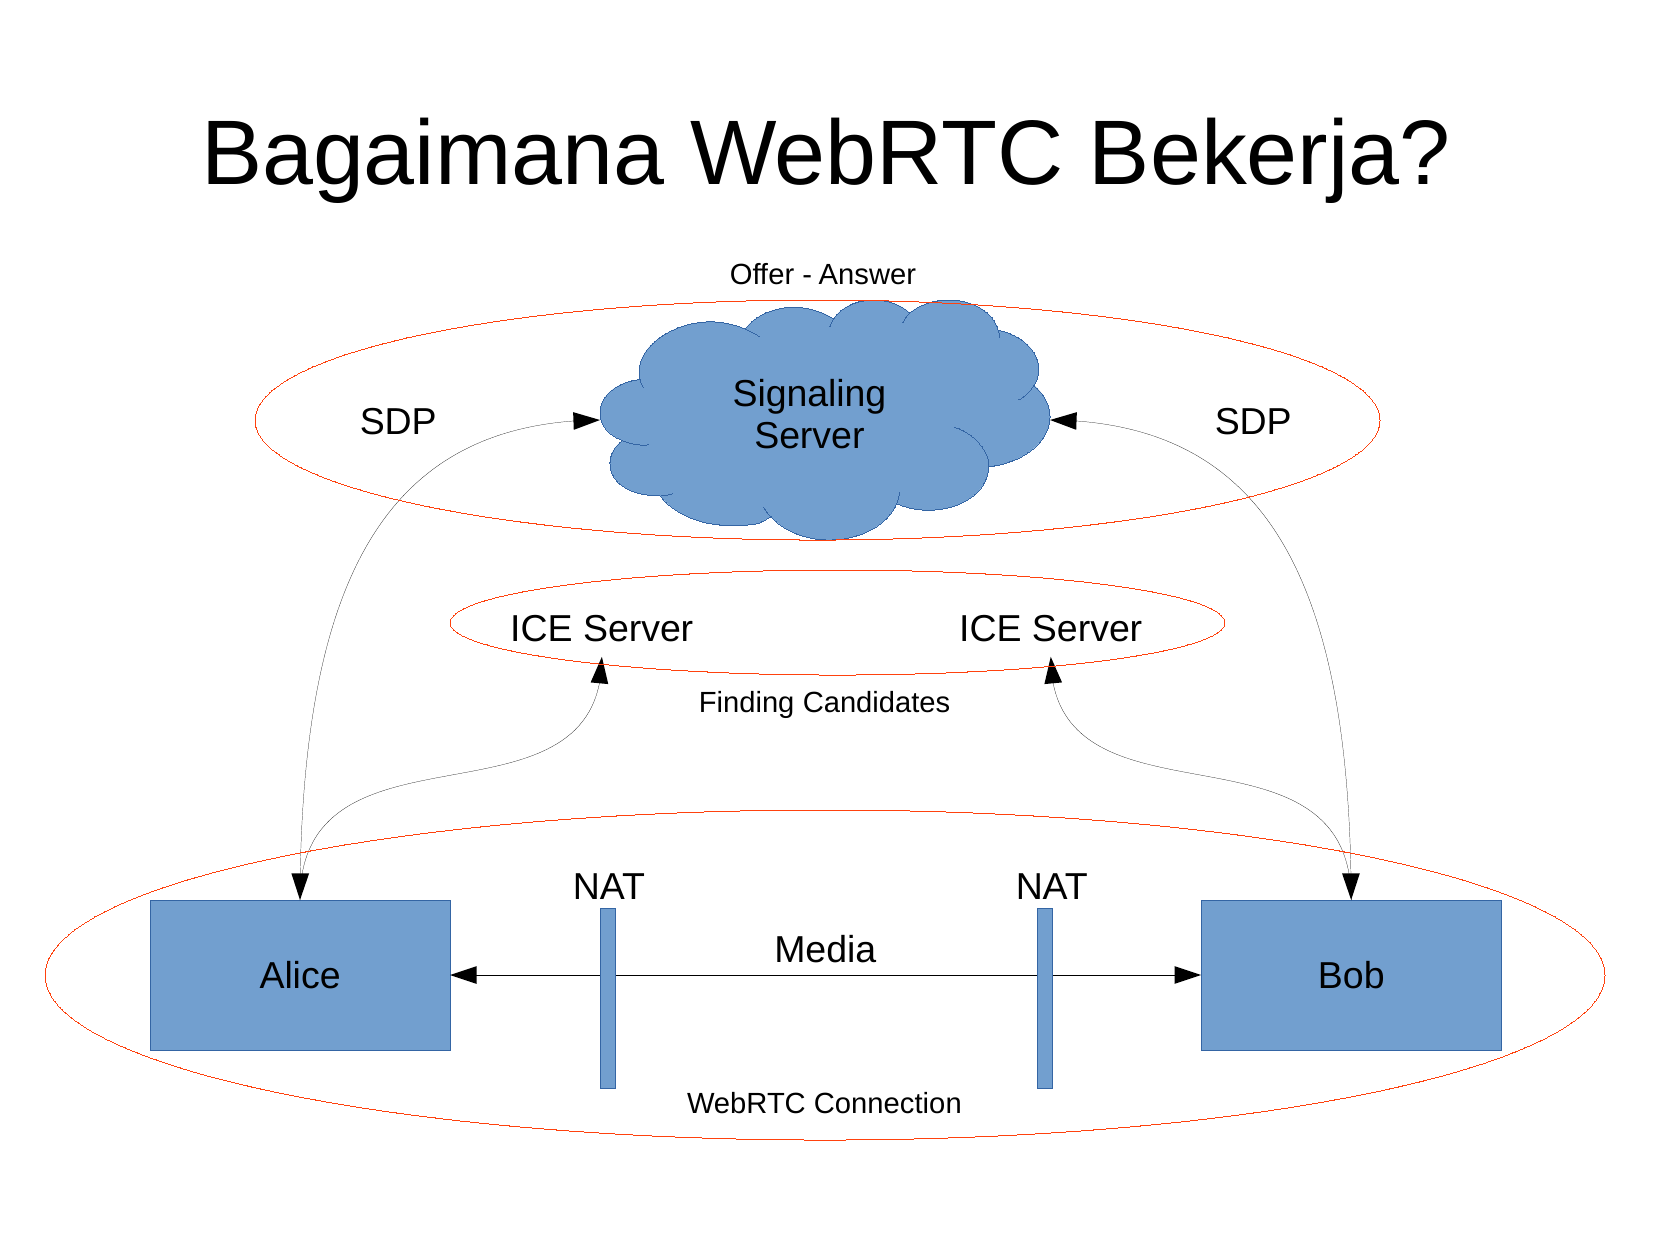

# Bagaimana WebRTC Bekerja?
Offer - Answer
Signaling
Server
SDP
SDP
ICE Server
ICE Server
Finding Candidates
NAT
NAT
Alice
Bob
Media
WebRTC Connection